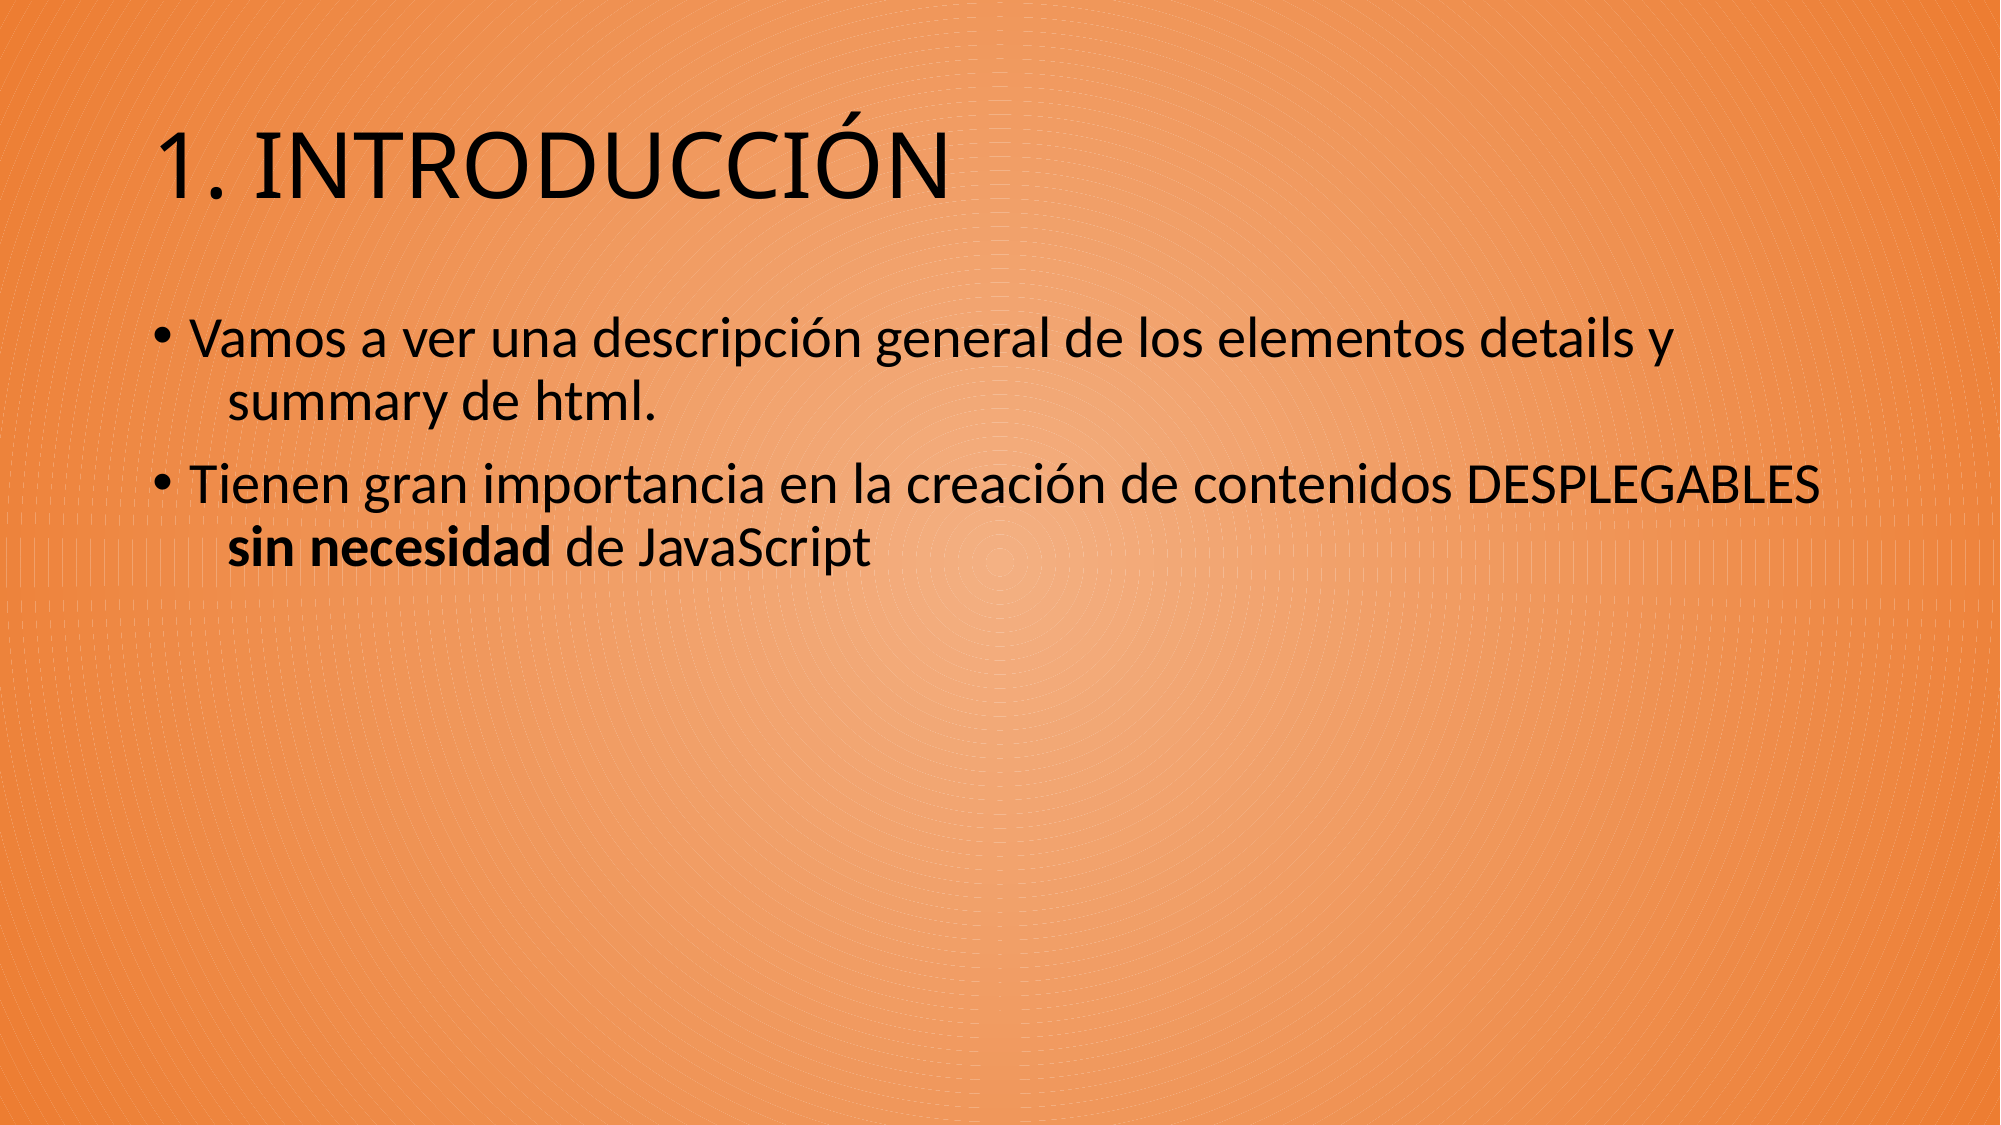

# 1. INTRODUCCIÓN
Vamos a ver una descripción general de los elementos details y summary de html.
Tienen gran importancia en la creación de contenidos DESPLEGABLES sin necesidad de JavaScript